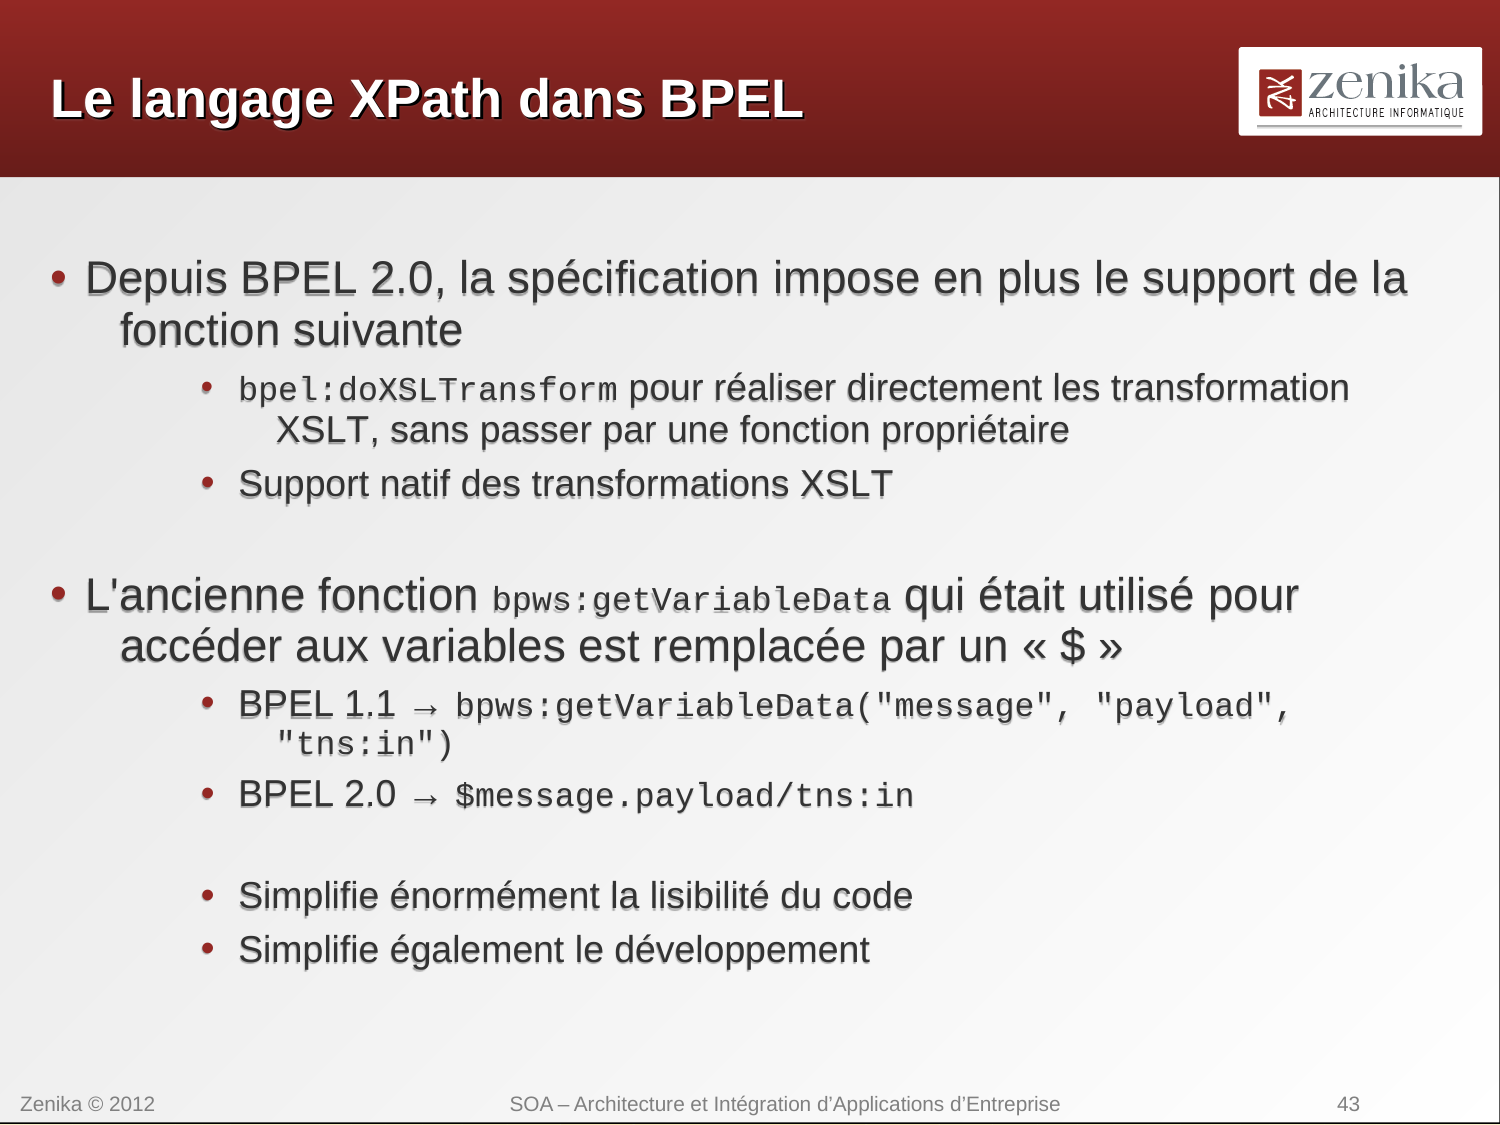

# Le langage XPath dans BPEL
Depuis BPEL 2.0, la spécification impose en plus le support de la fonction suivante
bpel:doXSLTransform pour réaliser directement les transformation XSLT, sans passer par une fonction propriétaire
Support natif des transformations XSLT
L'ancienne fonction bpws:getVariableData qui était utilisé pour accéder aux variables est remplacée par un « $ »
BPEL 1.1 → bpws:getVariableData("message", "payload", "tns:in")
BPEL 2.0 → $message.payload/tns:in
Simplifie énormément la lisibilité du code
Simplifie également le développement